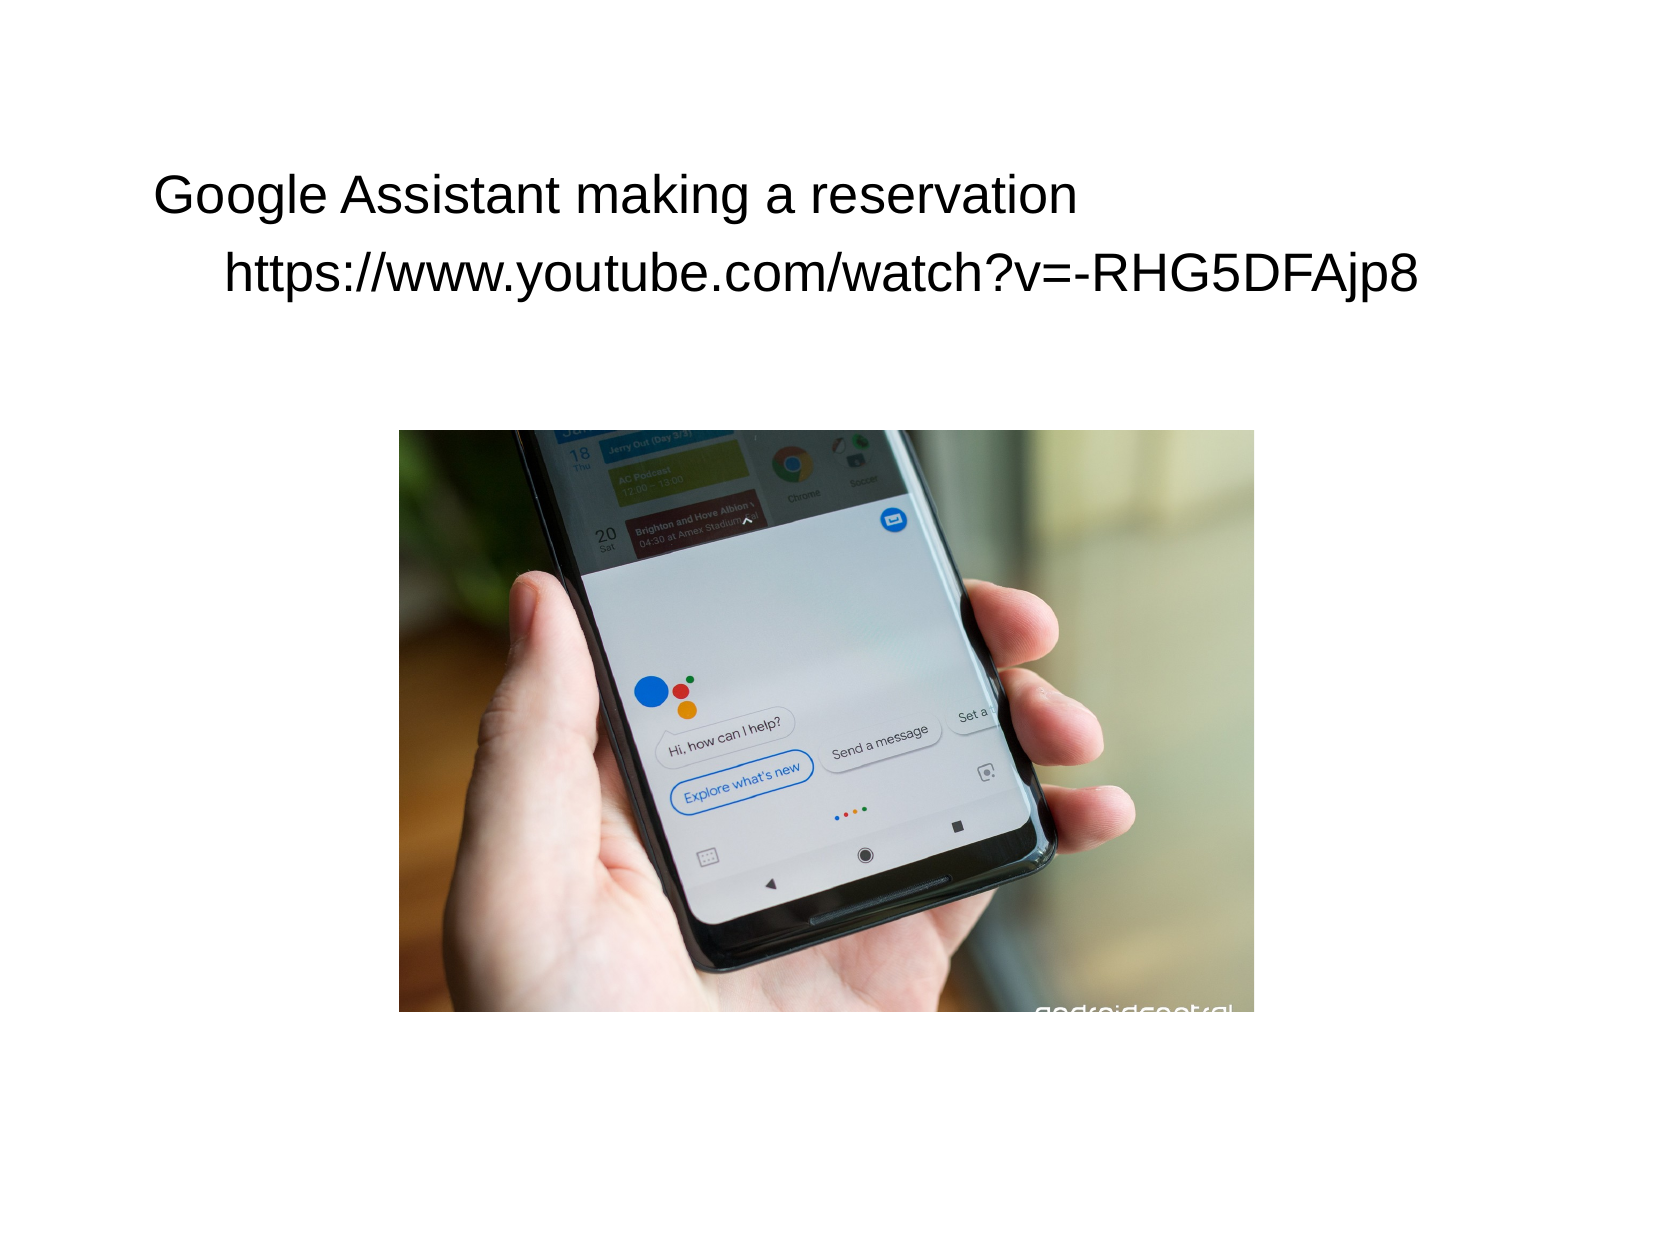

# Google Assistant making a reservation
https://www.youtube.com/watch?v=-RHG5DFAjp8